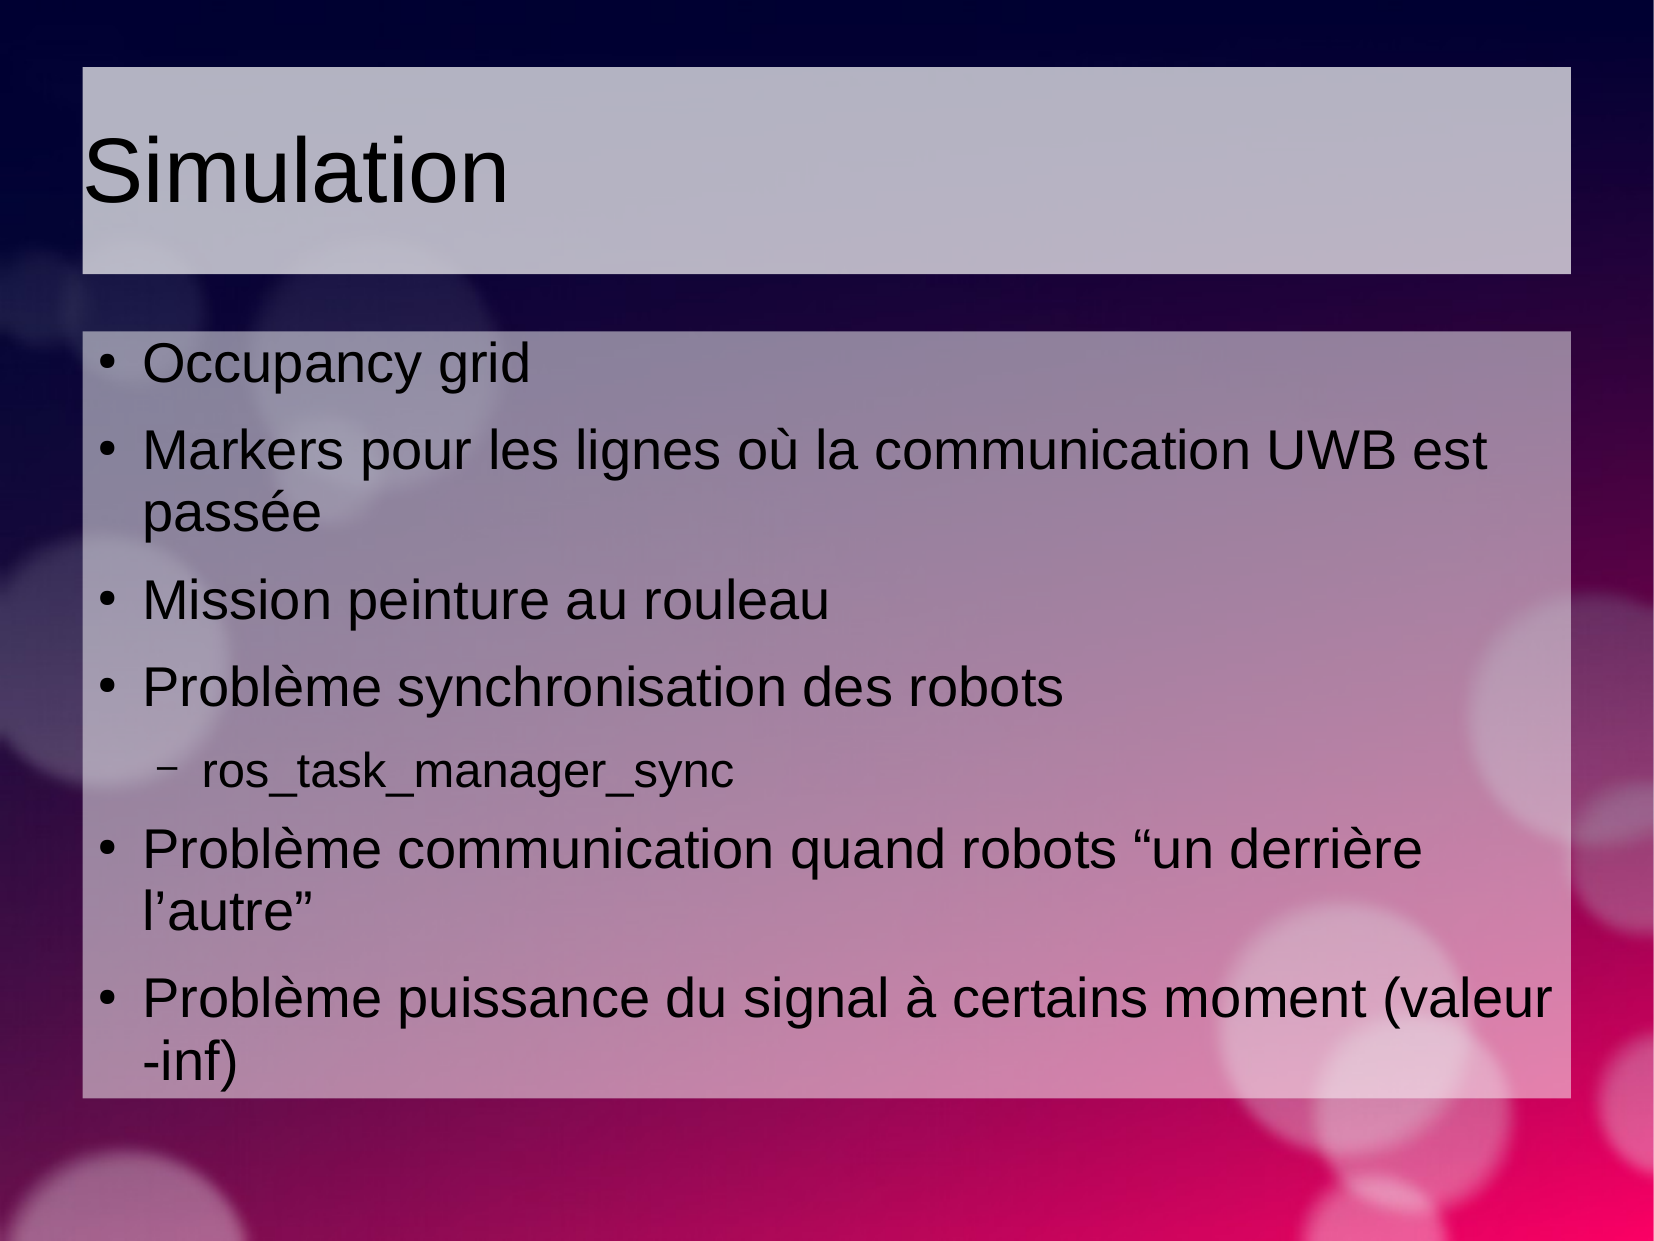

# Simulation
Occupancy grid
Markers pour les lignes où la communication UWB est passée
Mission peinture au rouleau
Problème synchronisation des robots
ros_task_manager_sync
Problème communication quand robots “un derrière l’autre”
Problème puissance du signal à certains moment (valeur -inf)